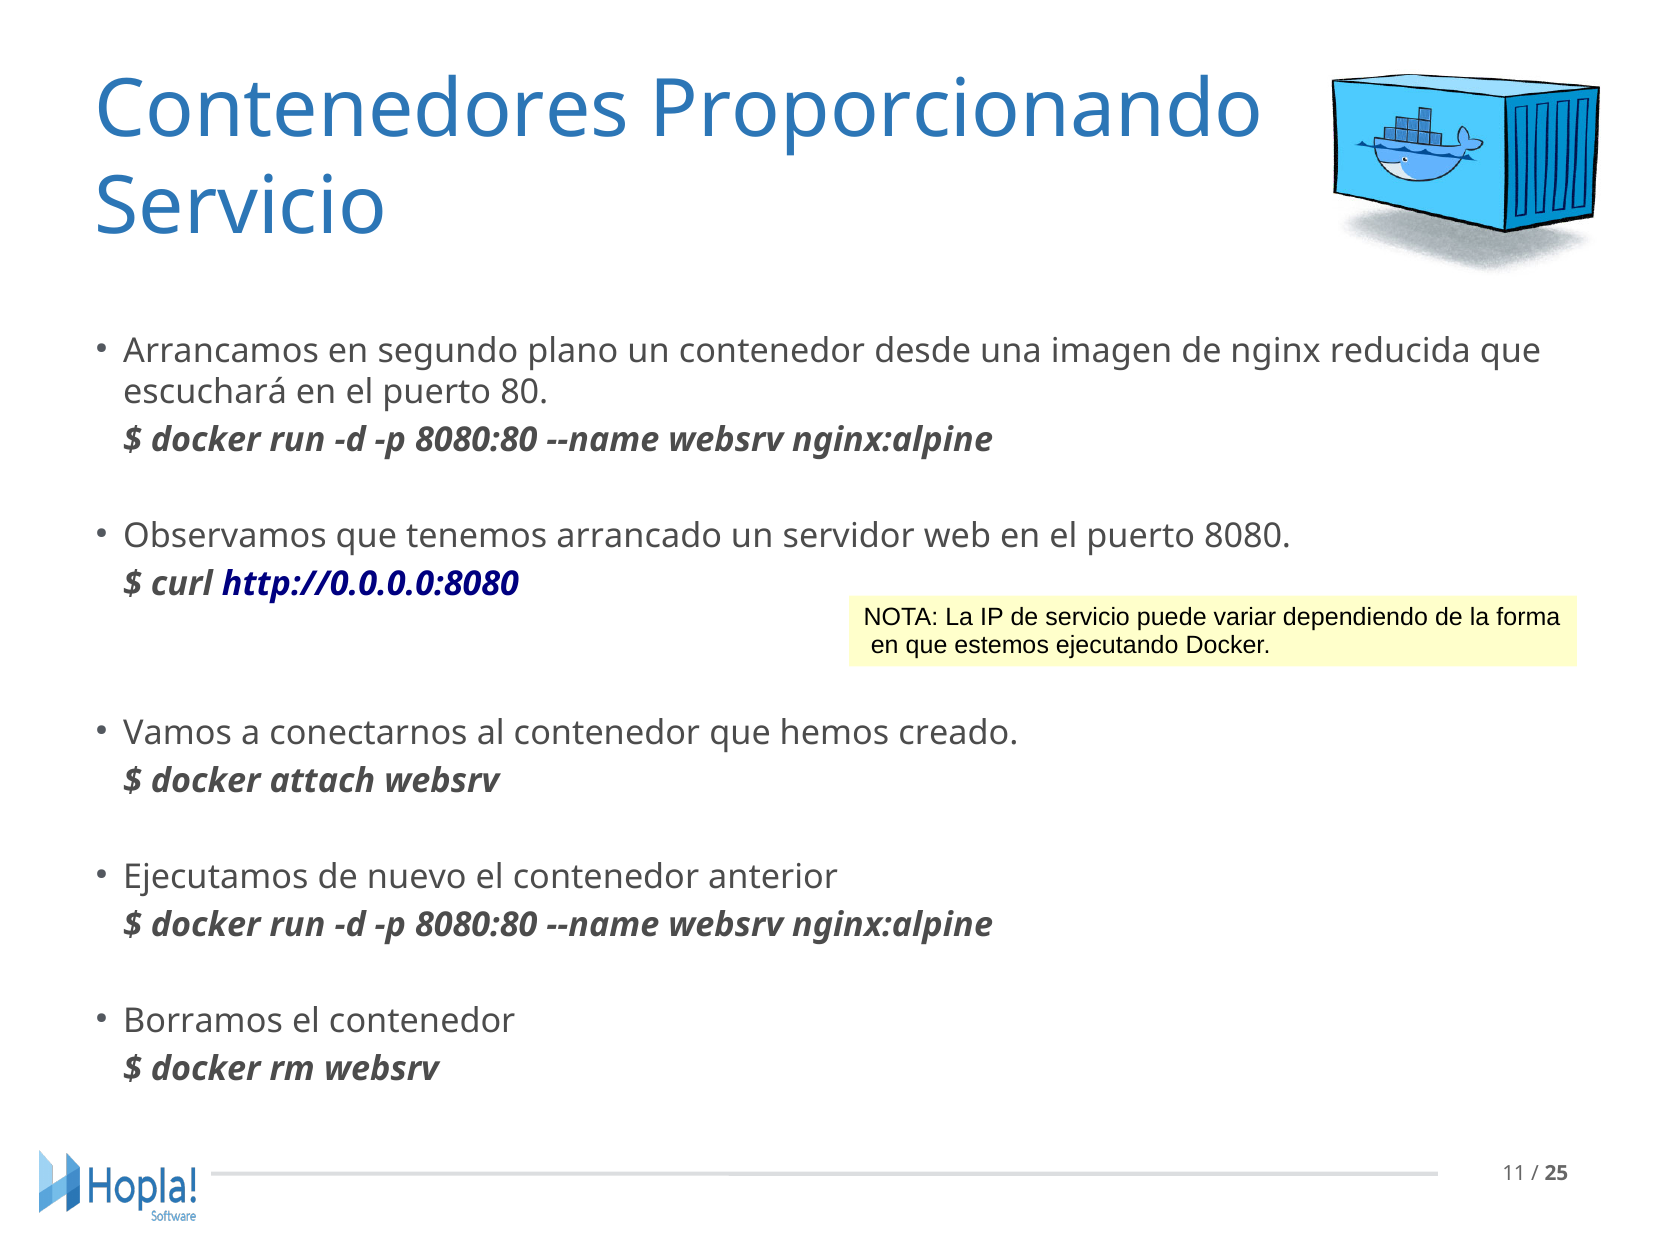

# Contenedores Proporcionando Servicio
Arrancamos en segundo plano un contenedor desde una imagen de nginx reducida que escuchará en el puerto 80.
$ docker run -d -p 8080:80 --name websrv nginx:alpine
Observamos que tenemos arrancado un servidor web en el puerto 8080.
$ curl http://0.0.0.0:8080
Vamos a conectarnos al contenedor que hemos creado.
$ docker attach websrv
Ejecutamos de nuevo el contenedor anterior
$ docker run -d -p 8080:80 --name websrv nginx:alpine
Borramos el contenedor
$ docker rm websrv
NOTA: La IP de servicio puede variar dependiendo de la forma
 en que estemos ejecutando Docker.
11